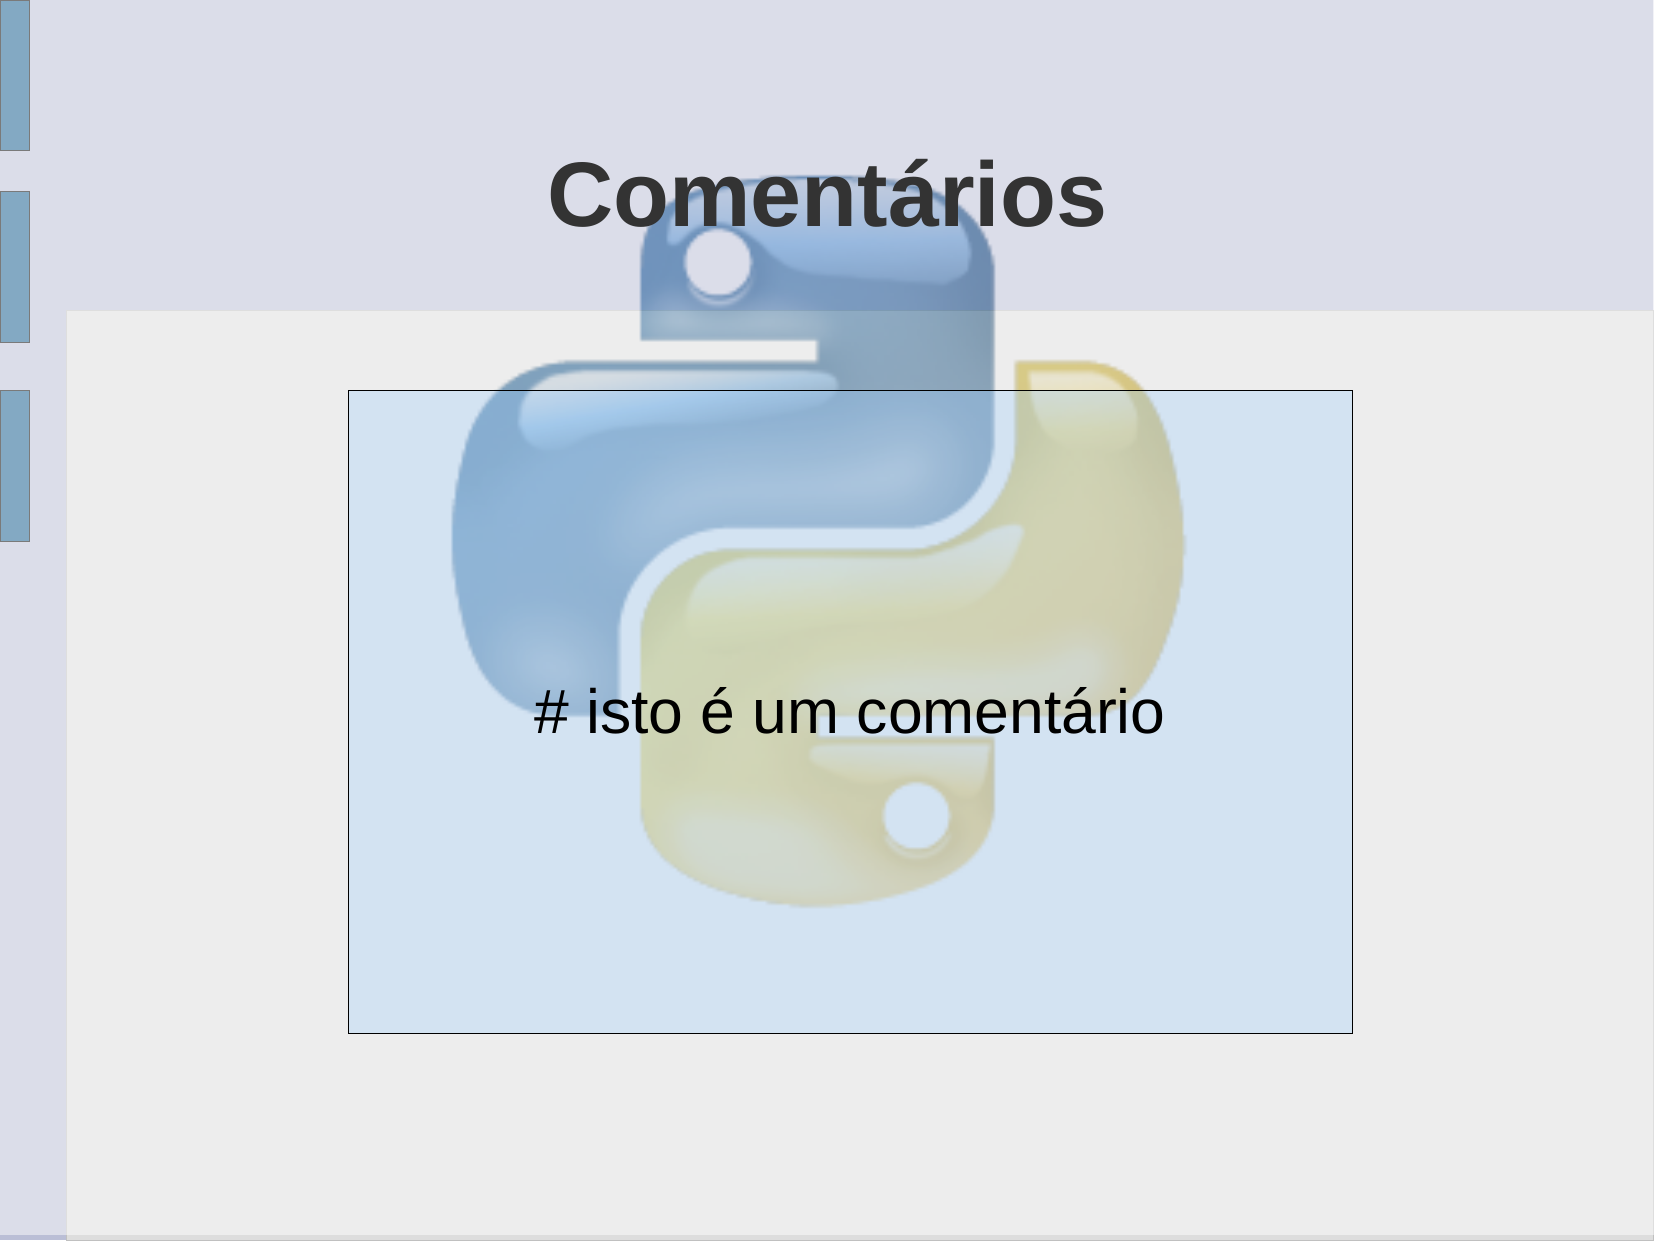

# Comentários
# isto é um comentário